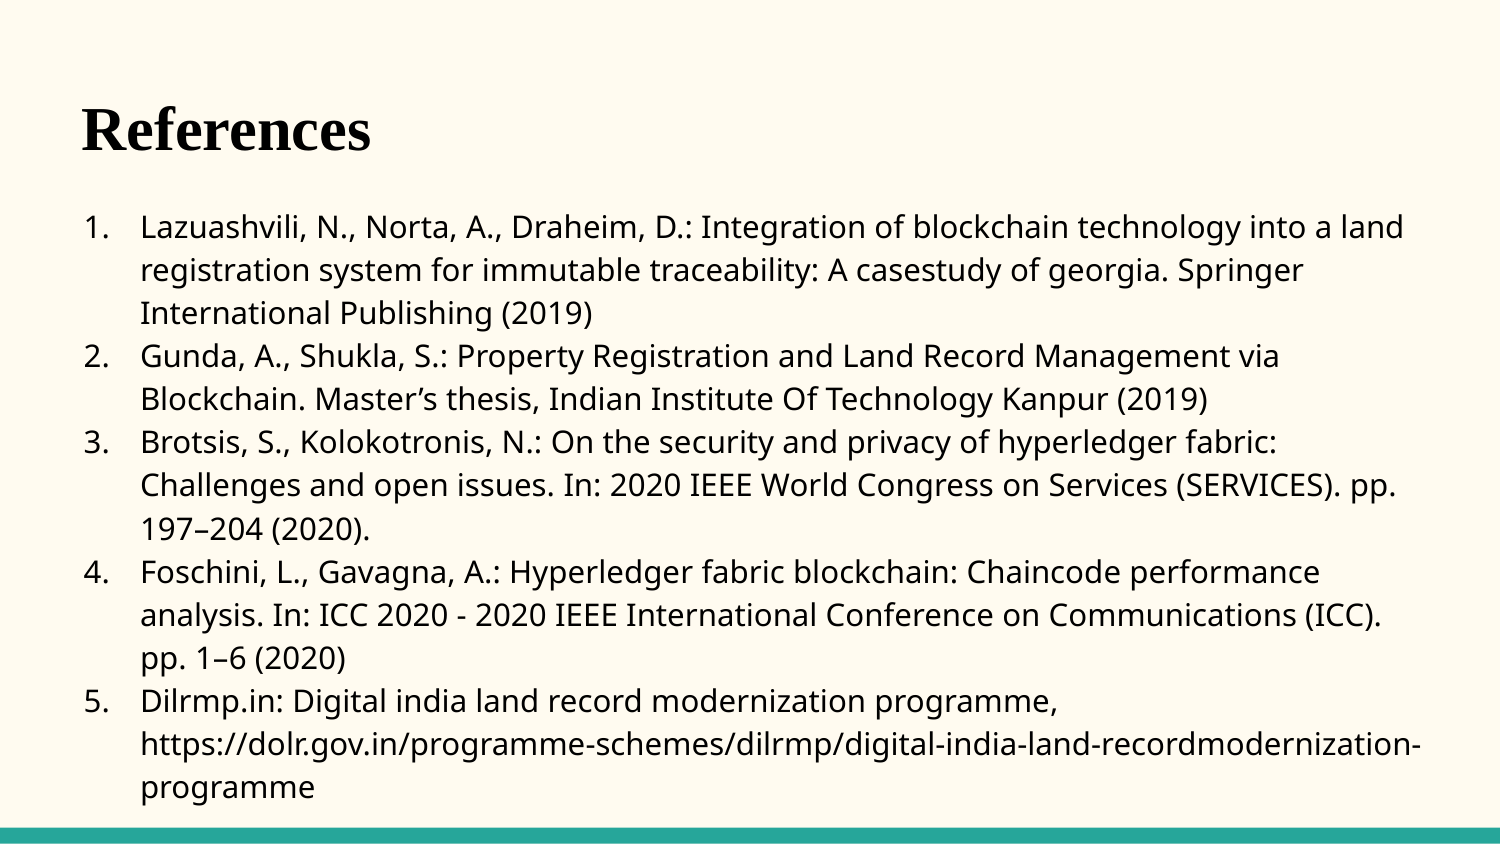

References
Lazuashvili, N., Norta, A., Draheim, D.: Integration of blockchain technology into a land registration system for immutable traceability: A casestudy of georgia. Springer International Publishing (2019)
Gunda, A., Shukla, S.: Property Registration and Land Record Management via Blockchain. Master’s thesis, Indian Institute Of Technology Kanpur (2019)
Brotsis, S., Kolokotronis, N.: On the security and privacy of hyperledger fabric: Challenges and open issues. In: 2020 IEEE World Congress on Services (SERVICES). pp. 197–204 (2020).
Foschini, L., Gavagna, A.: Hyperledger fabric blockchain: Chaincode performance analysis. In: ICC 2020 - 2020 IEEE International Conference on Communications (ICC). pp. 1–6 (2020)
Dilrmp.in: Digital india land record modernization programme, https://dolr.gov.in/programme-schemes/dilrmp/digital-india-land-recordmodernization-programme